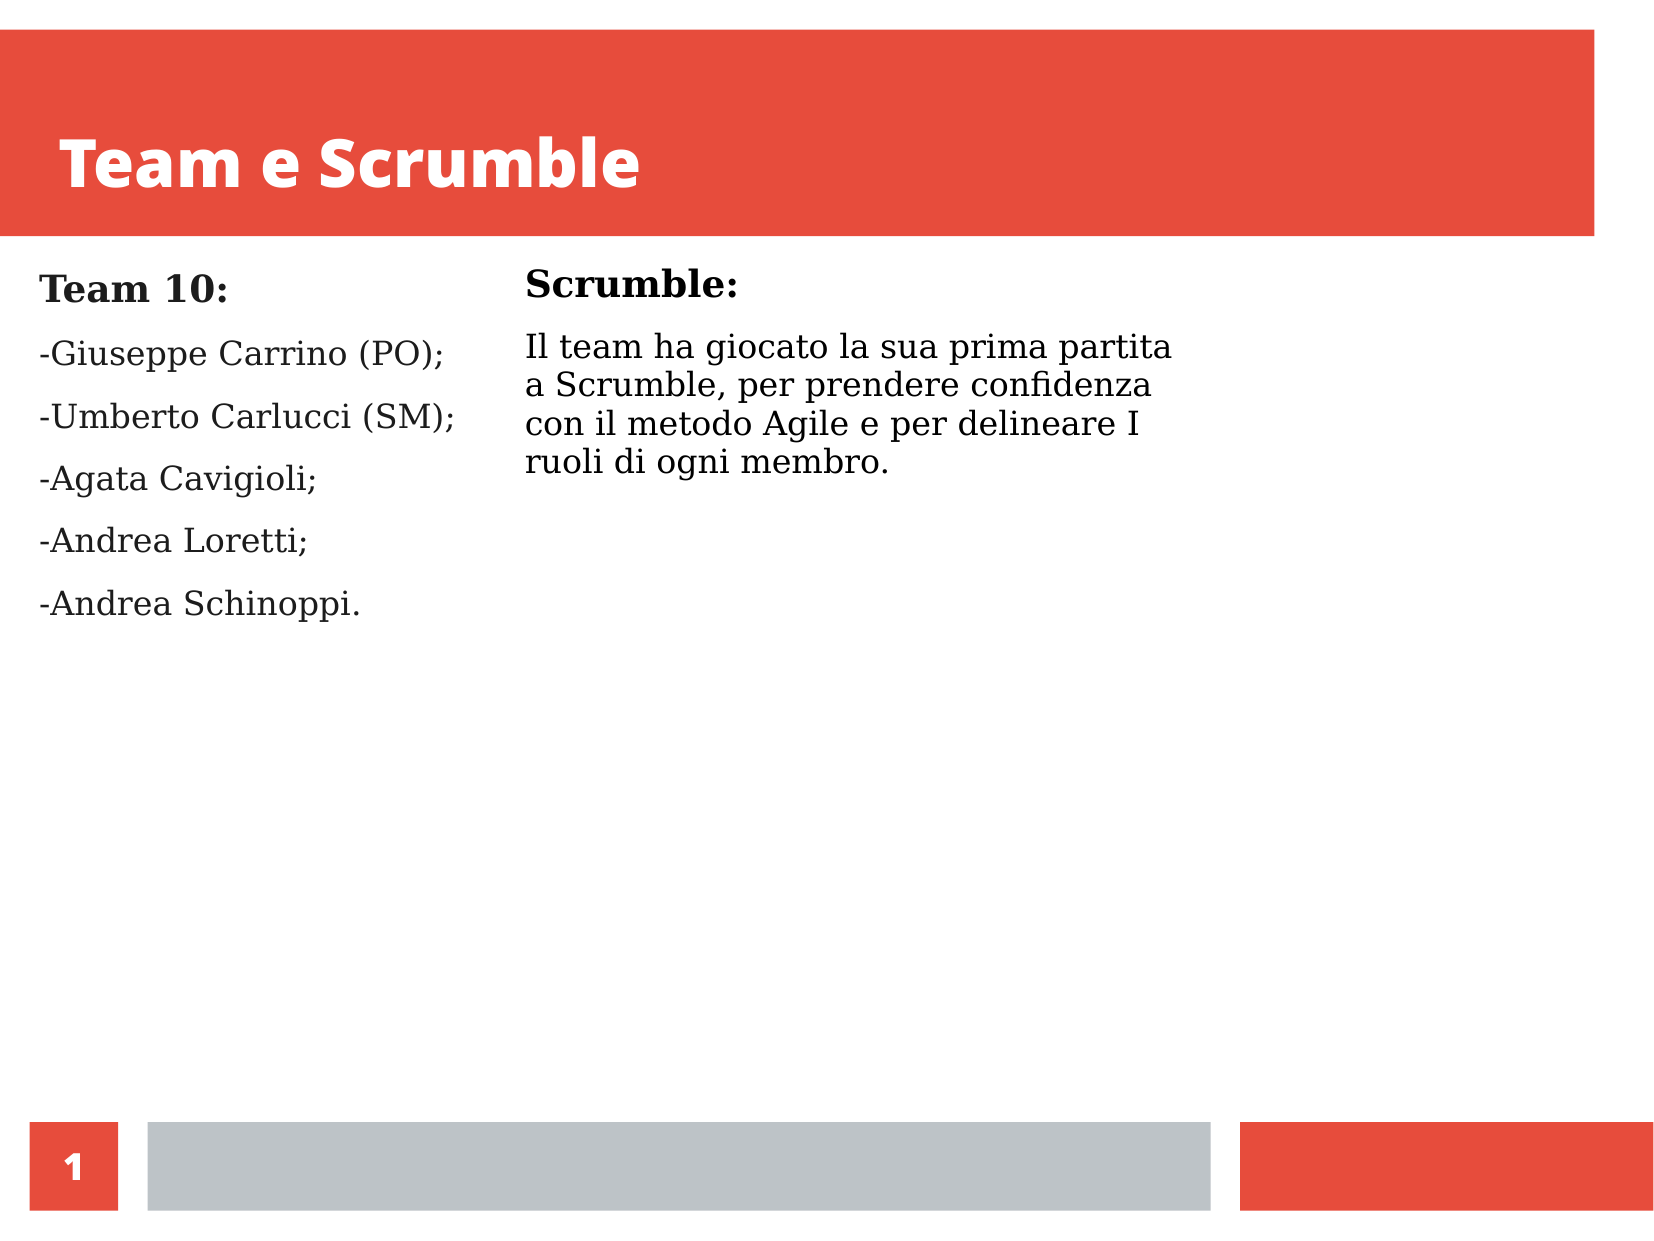

# Team e Scrumble
Scrumble:
Il team ha giocato la sua prima partita a Scrumble, per prendere confidenza con il metodo Agile e per delineare I ruoli di ogni membro.
Team 10:
-Giuseppe Carrino (PO);
-Umberto Carlucci (SM);
-Agata Cavigioli;
-Andrea Loretti;
-Andrea Schinoppi.
1